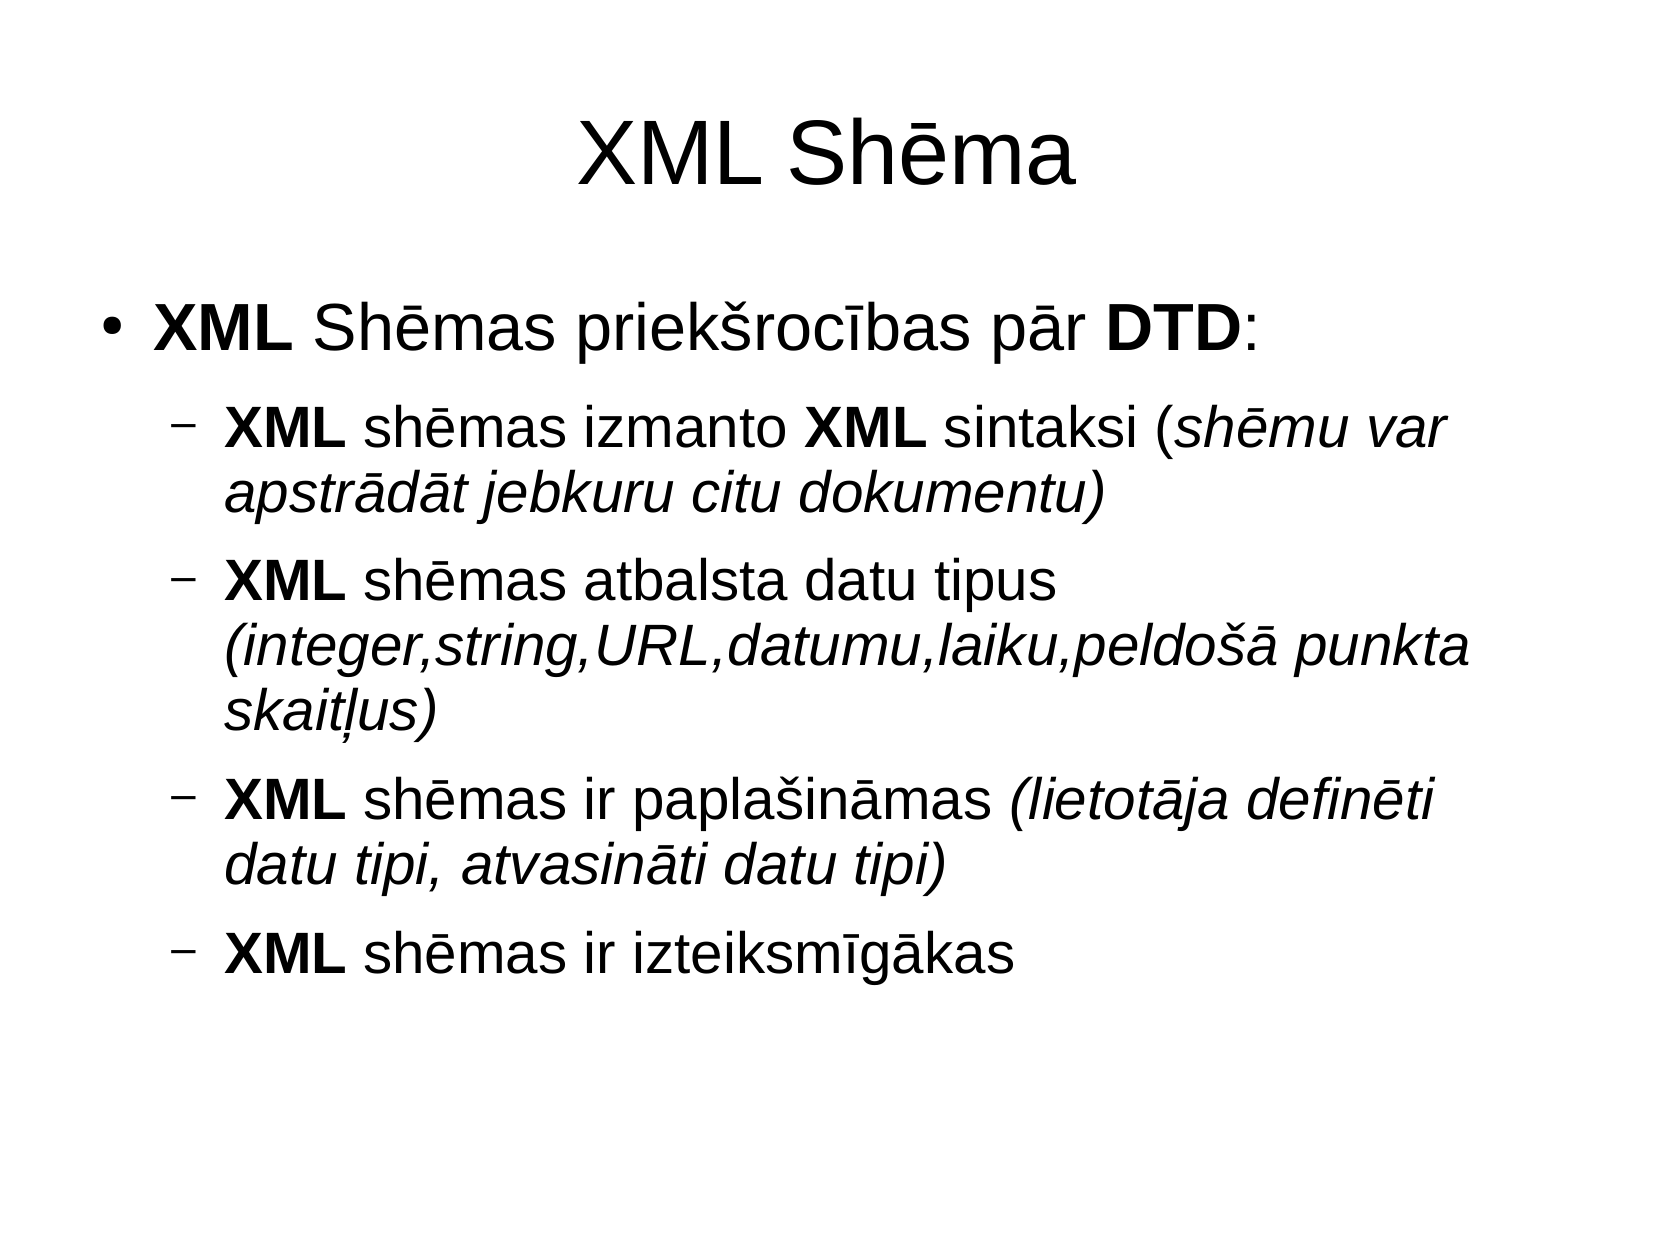

# XML Shēma
XML Shēmas priekšrocības pār DTD:
XML shēmas izmanto XML sintaksi (shēmu var apstrādāt jebkuru citu dokumentu)
XML shēmas atbalsta datu tipus (integer,string,URL,datumu,laiku,peldošā punkta skaitļus)
XML shēmas ir paplašināmas (lietotāja definēti datu tipi, atvasināti datu tipi)
XML shēmas ir izteiksmīgākas